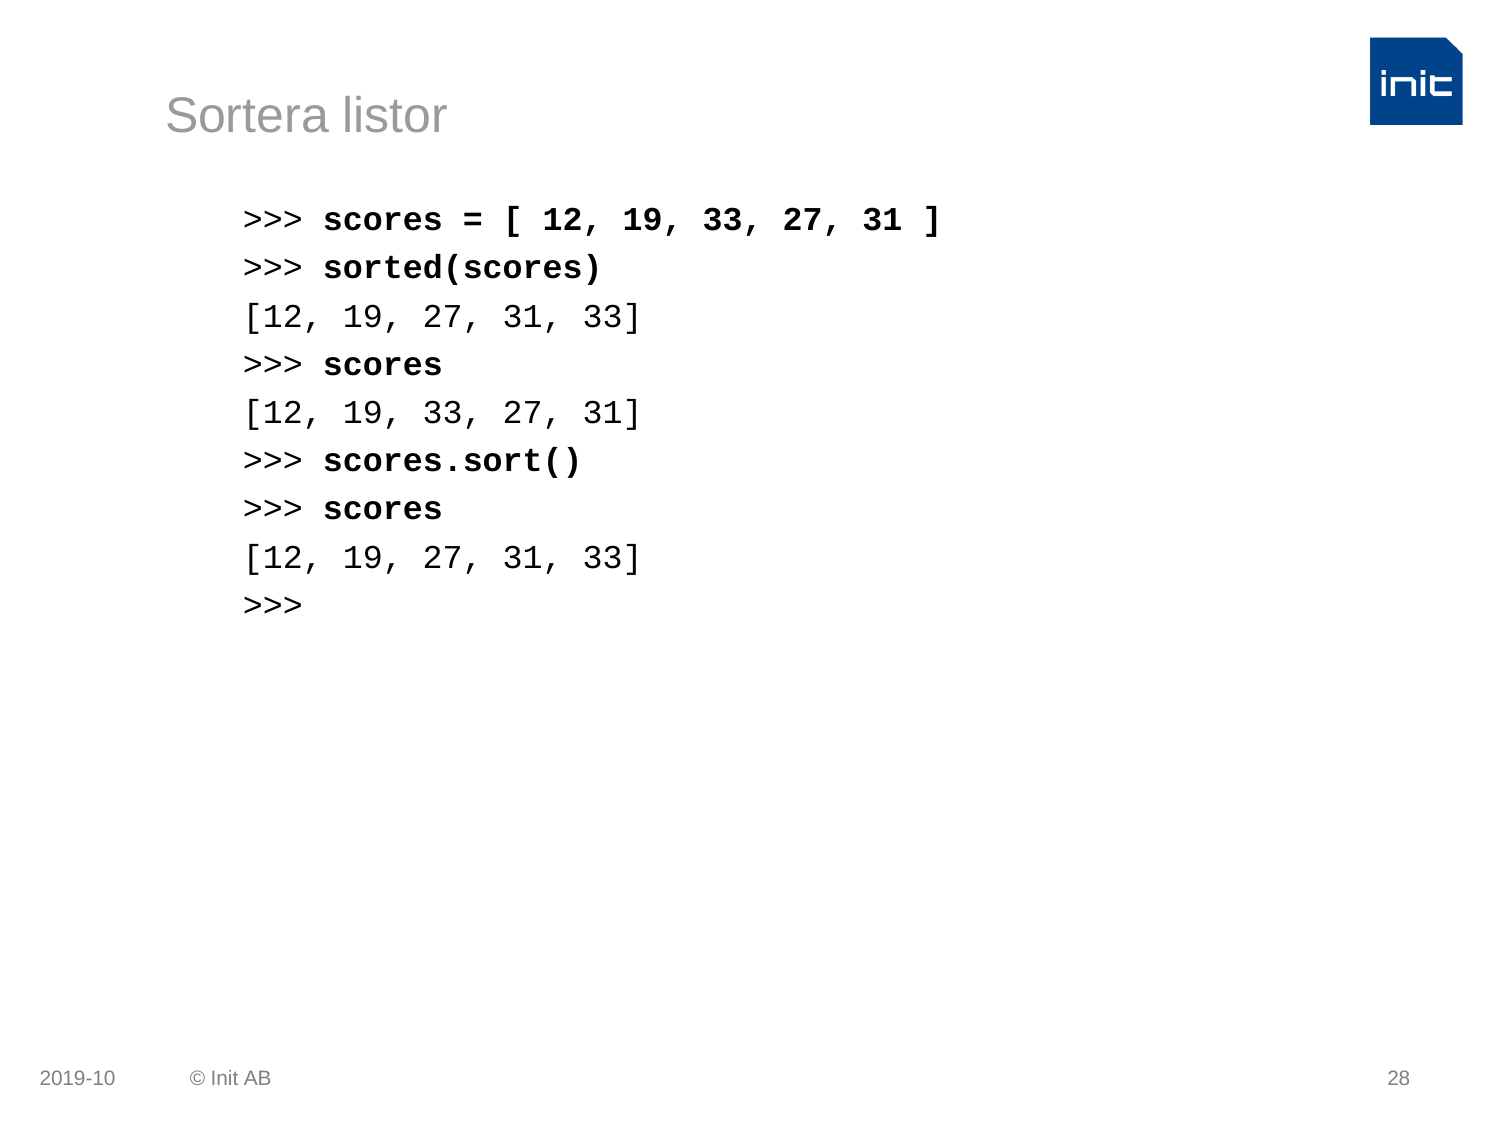

Sortera listor
>>> scores = [ 12, 19, 33, 27, 31 ]
>>> sorted(scores)
[12, 19, 27, 31, 33]
>>> scores
[12, 19, 33, 27, 31]
>>> scores.sort()
>>> scores
[12, 19, 27, 31, 33]
>>>
2019-10
© Init AB